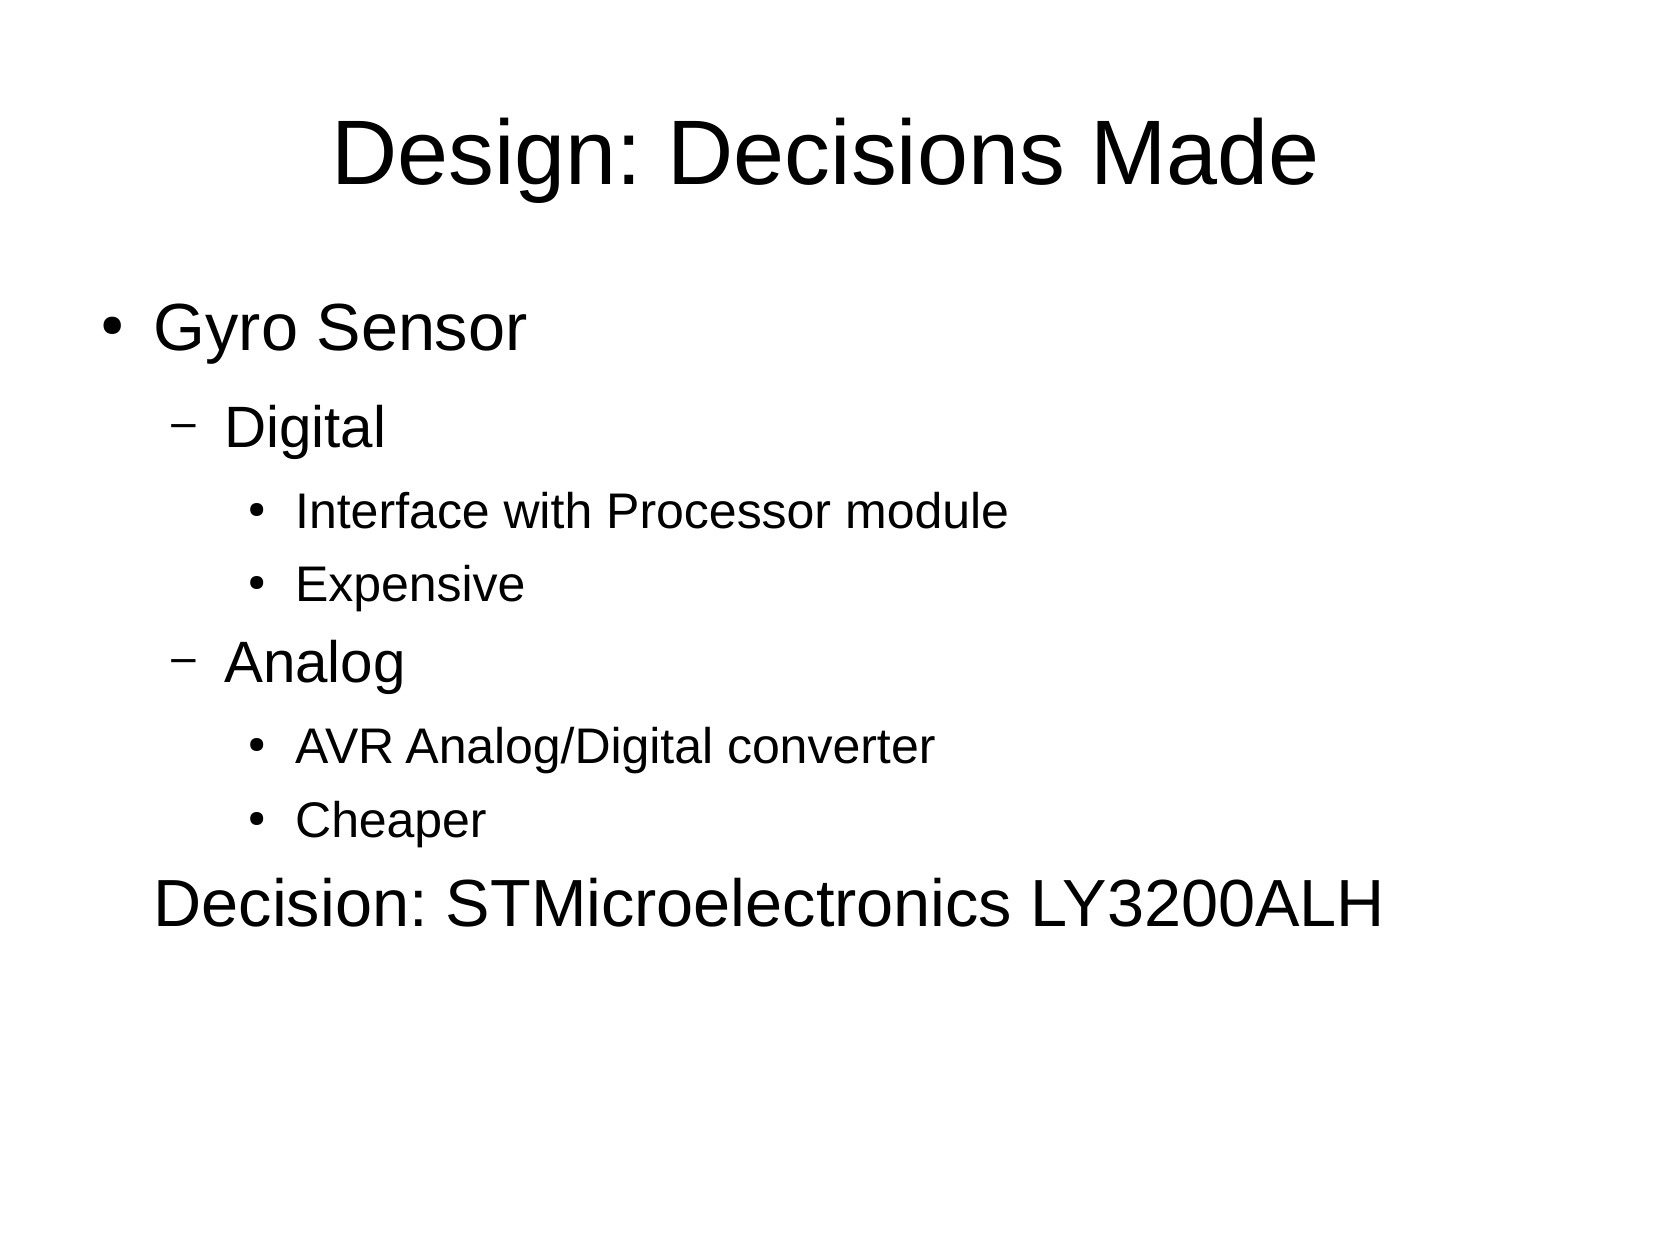

# Design: Decisions Made
Gyro Sensor
Digital
Interface with Processor module
Expensive
Analog
AVR Analog/Digital converter
Cheaper
Decision: STMicroelectronics LY3200ALH